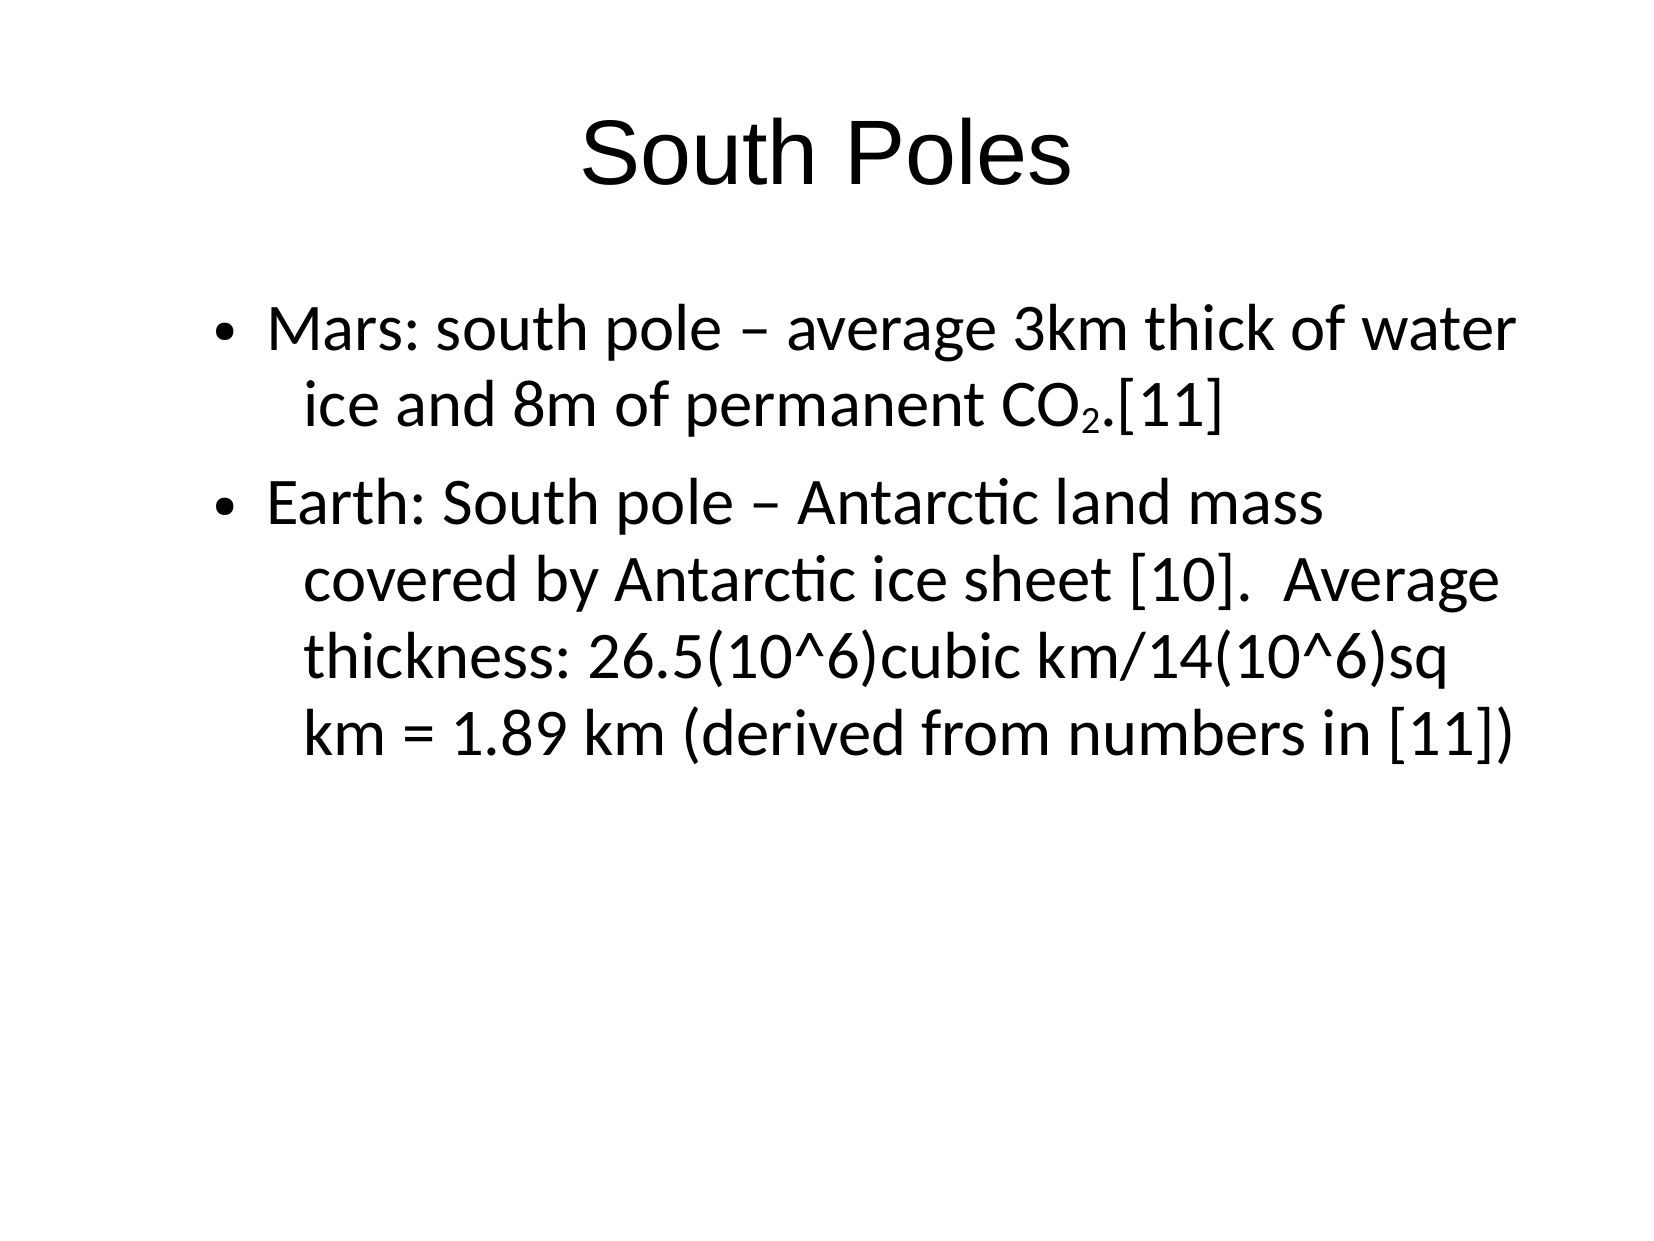

# South Poles
Mars: south pole – average 3km thick of water ice and 8m of permanent CO2.[11]
Earth: South pole – Antarctic land mass covered by Antarctic ice sheet [10]. Average thickness: 26.5(10^6)cubic km/14(10^6)sq km = 1.89 km (derived from numbers in [11])